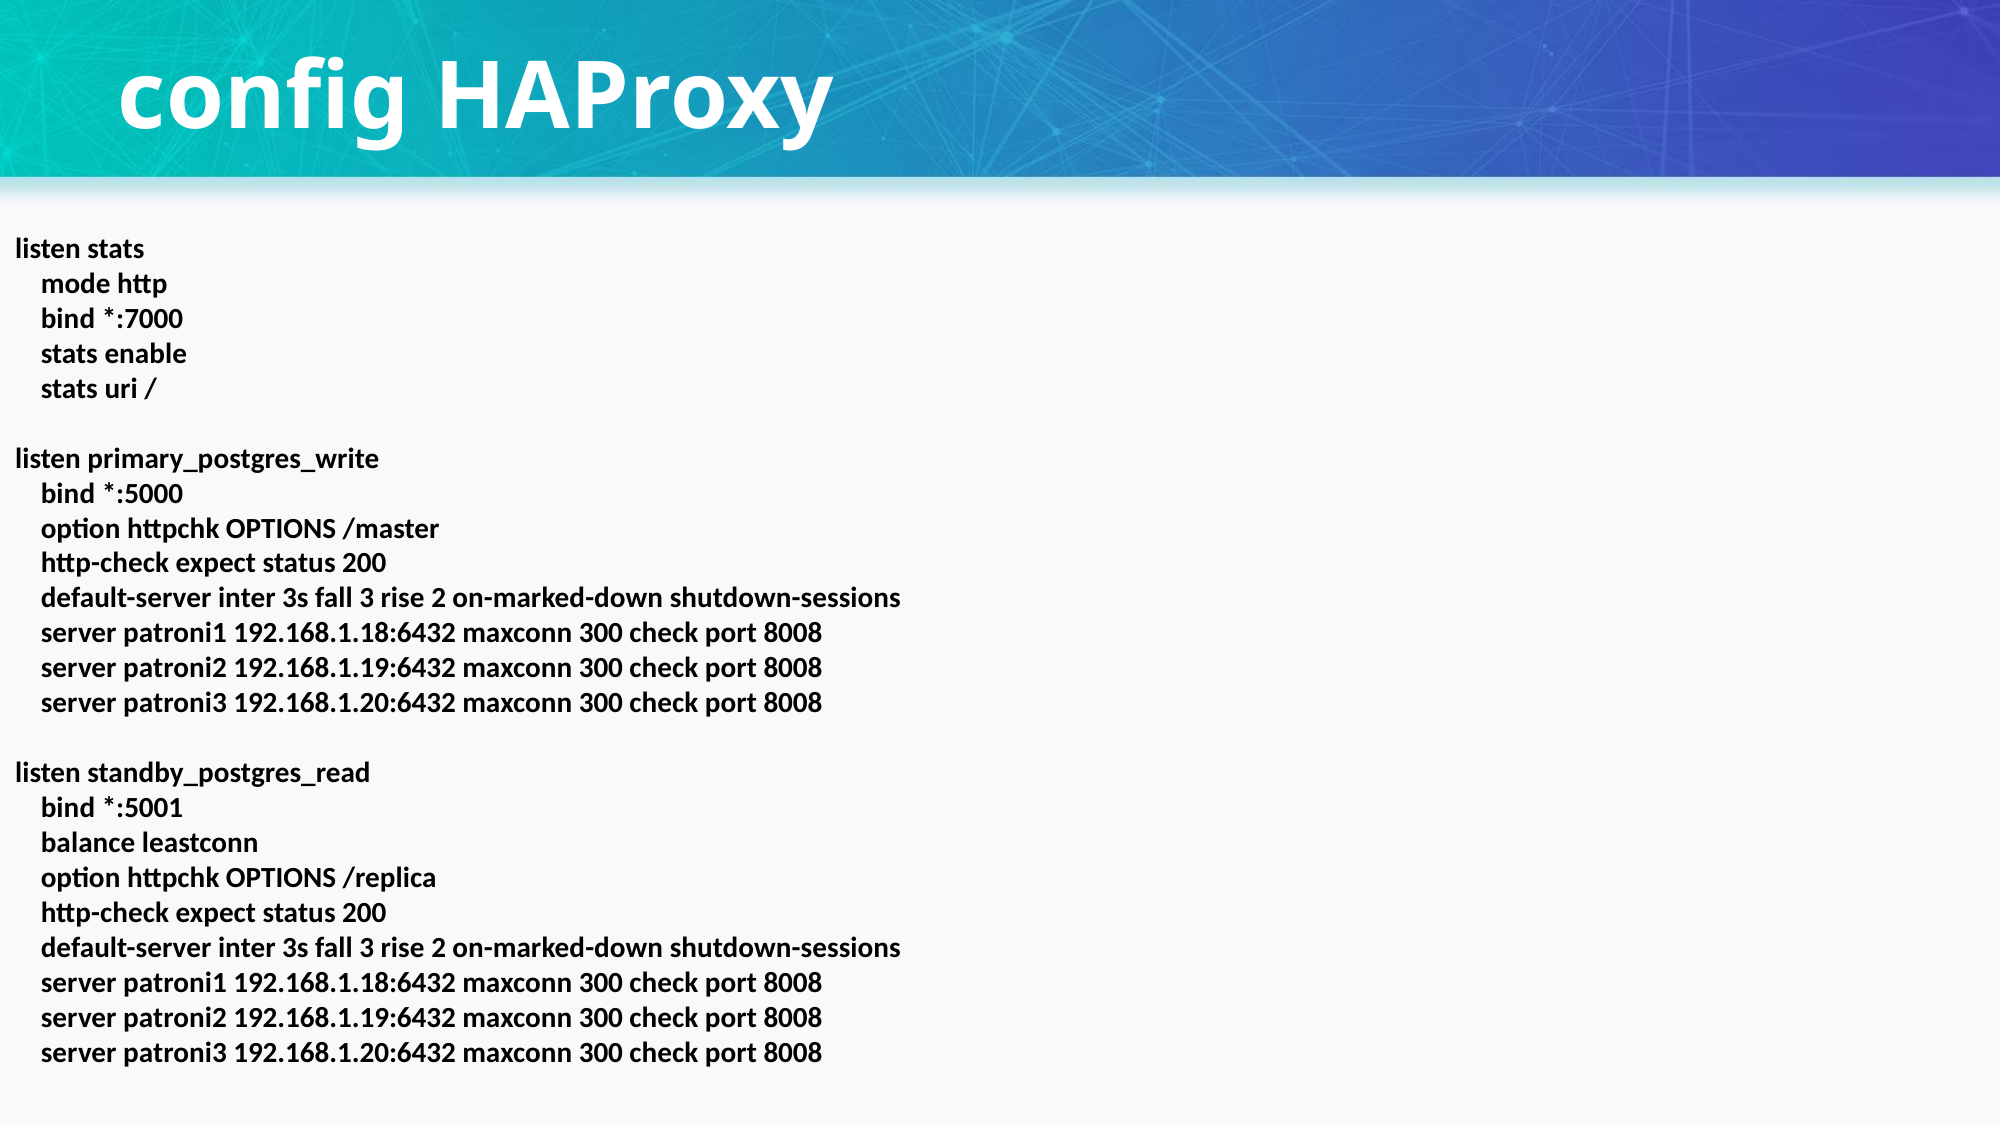

config HAProxy
listen stats
 mode http
 bind *:7000
 stats enable
 stats uri /
listen primary_postgres_write
 bind *:5000
 option httpchk OPTIONS /master
 http-check expect status 200
 default-server inter 3s fall 3 rise 2 on-marked-down shutdown-sessions
 server patroni1 192.168.1.18:6432 maxconn 300 check port 8008
 server patroni2 192.168.1.19:6432 maxconn 300 check port 8008
 server patroni3 192.168.1.20:6432 maxconn 300 check port 8008
listen standby_postgres_read
 bind *:5001
 balance leastconn
 option httpchk OPTIONS /replica
 http-check expect status 200
 default-server inter 3s fall 3 rise 2 on-marked-down shutdown-sessions
 server patroni1 192.168.1.18:6432 maxconn 300 check port 8008
 server patroni2 192.168.1.19:6432 maxconn 300 check port 8008
 server patroni3 192.168.1.20:6432 maxconn 300 check port 8008